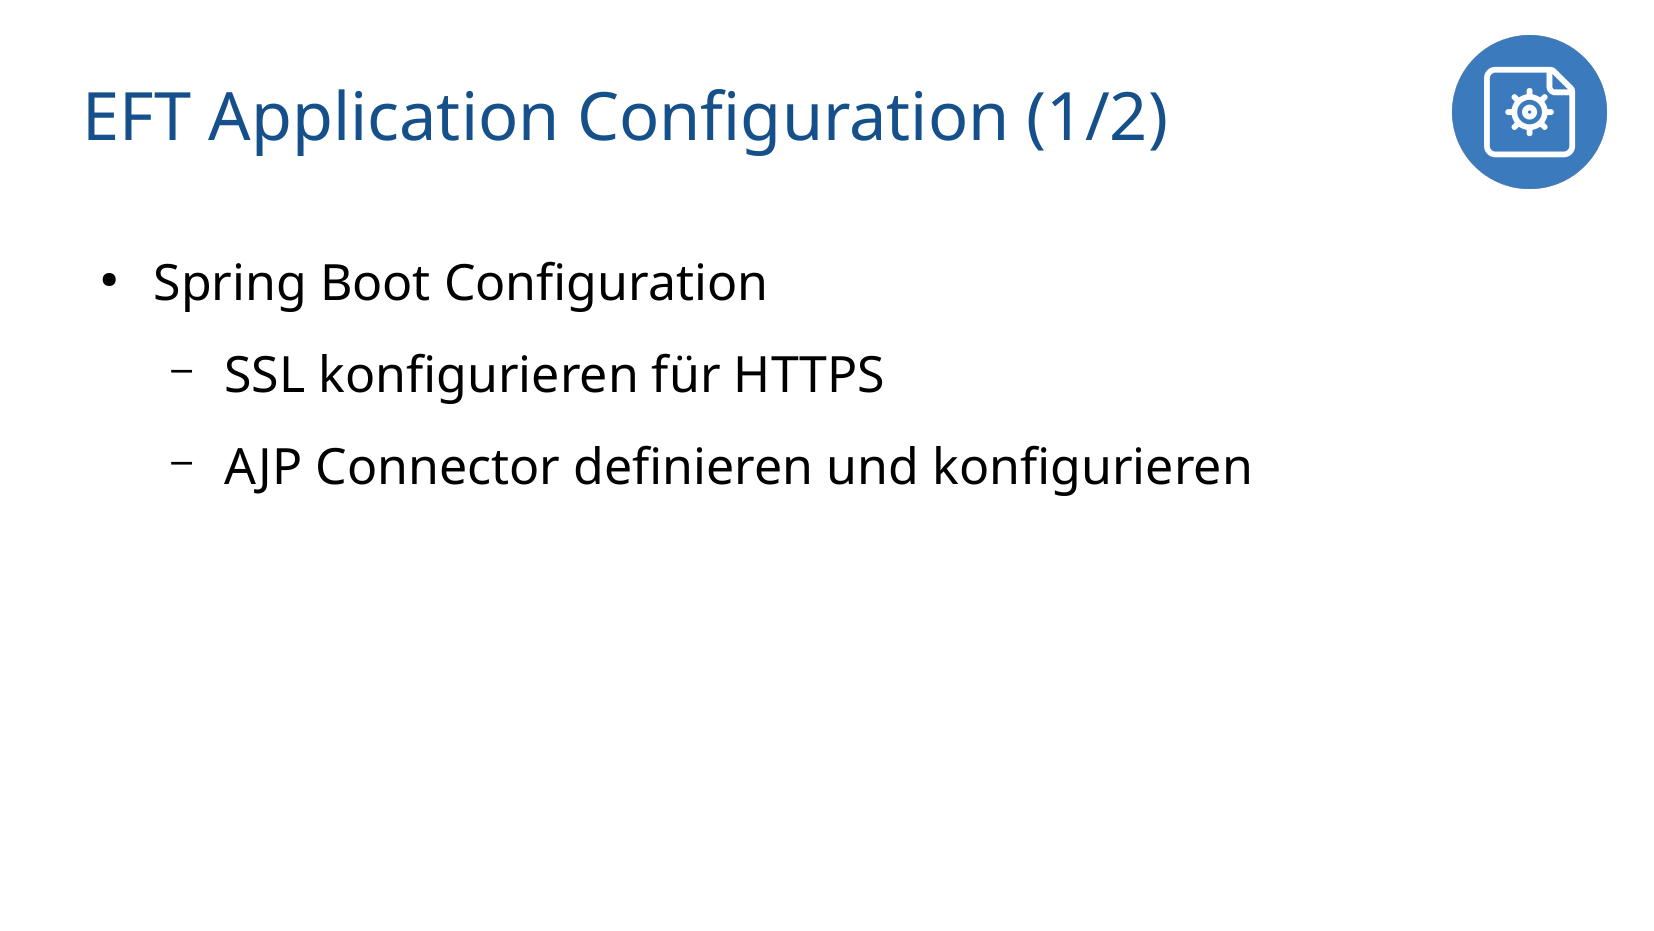

# EFT Application Configuration (1/2)
Spring Boot Configuration
SSL konfigurieren für HTTPS
AJP Connector definieren und konfigurieren